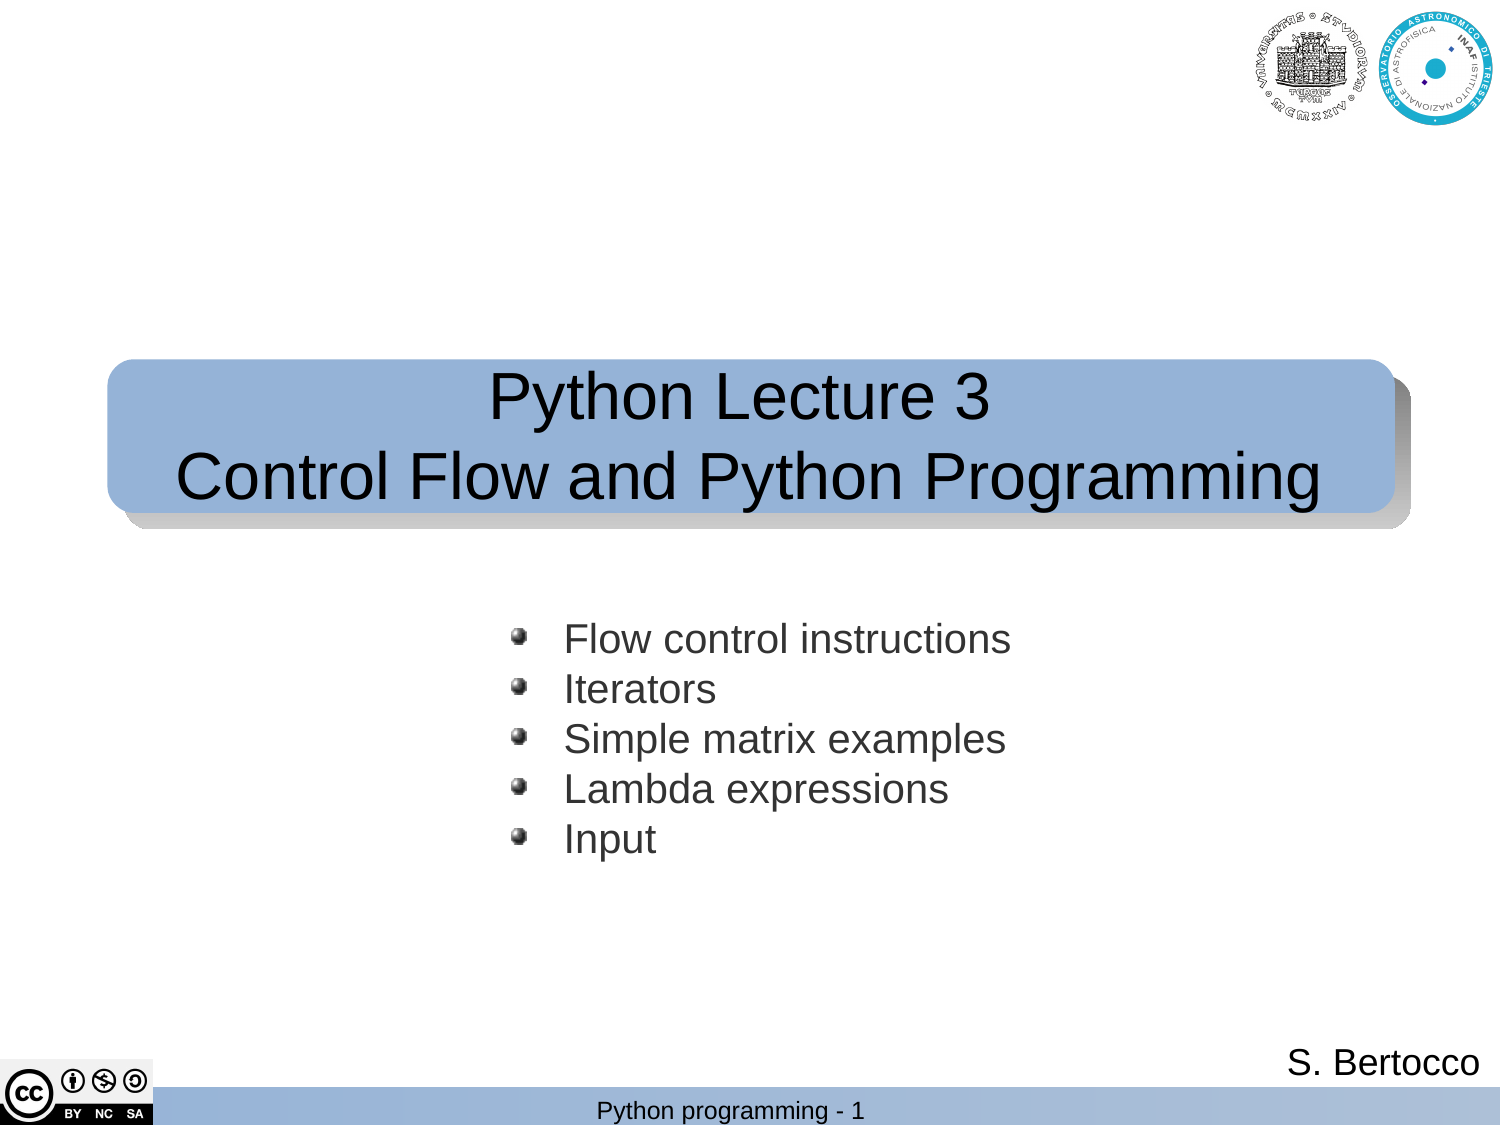

Python Lecture 3
Control Flow and Python Programming
# Flow control instructions
Iterators
Simple matrix examples
Lambda expressions
Input